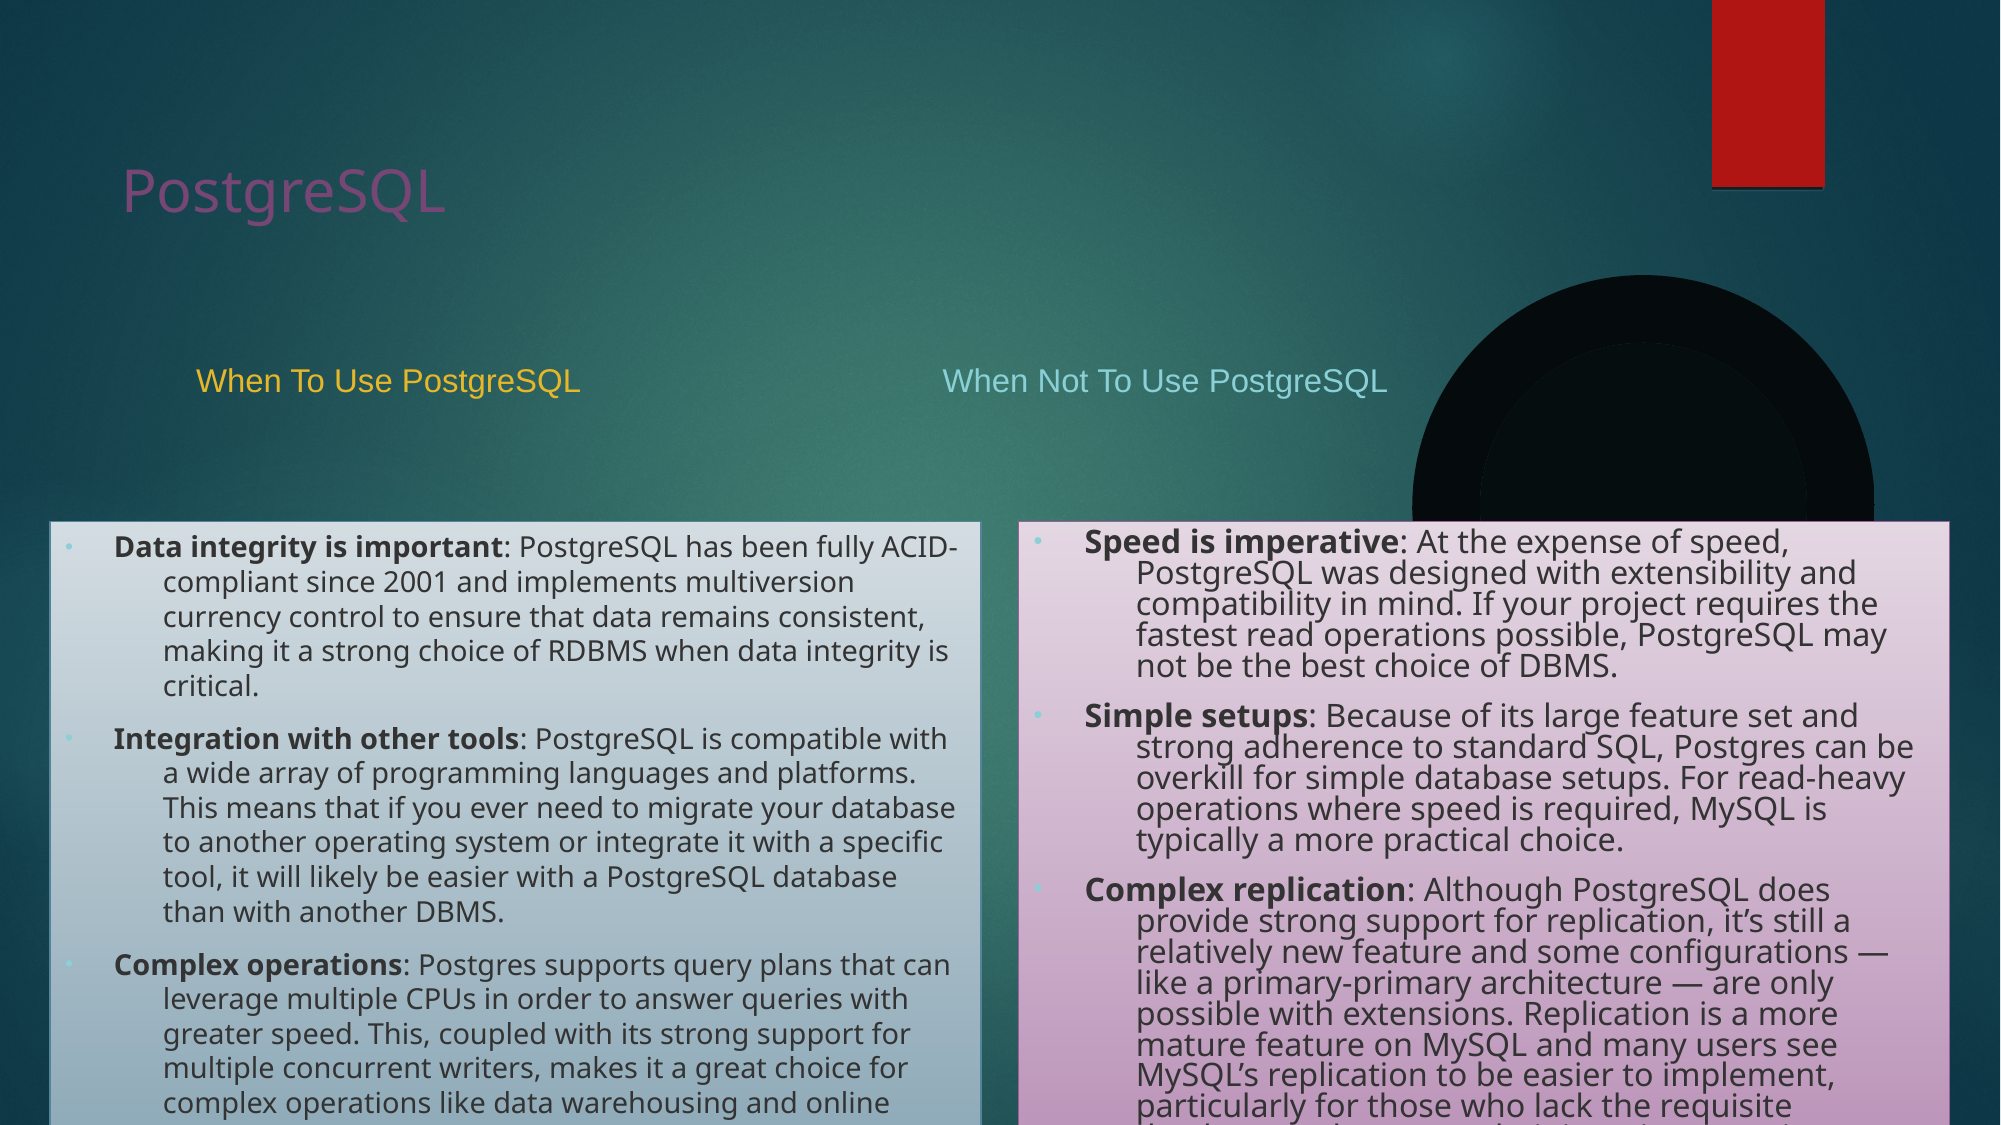

# PostgreSQL
When To Use PostgreSQL
When Not To Use PostgreSQL
Data integrity is important: PostgreSQL has been fully ACID-compliant since 2001 and implements multiversion currency control to ensure that data remains consistent, making it a strong choice of RDBMS when data integrity is critical.
Integration with other tools: PostgreSQL is compatible with a wide array of programming languages and platforms. This means that if you ever need to migrate your database to another operating system or integrate it with a specific tool, it will likely be easier with a PostgreSQL database than with another DBMS.
Complex operations: Postgres supports query plans that can leverage multiple CPUs in order to answer queries with greater speed. This, coupled with its strong support for multiple concurrent writers, makes it a great choice for complex operations like data warehousing and online transaction processing.
Speed is imperative: At the expense of speed, PostgreSQL was designed with extensibility and compatibility in mind. If your project requires the fastest read operations possible, PostgreSQL may not be the best choice of DBMS.
Simple setups: Because of its large feature set and strong adherence to standard SQL, Postgres can be overkill for simple database setups. For read-heavy operations where speed is required, MySQL is typically a more practical choice.
Complex replication: Although PostgreSQL does provide strong support for replication, it’s still a relatively new feature and some configurations — like a primary-primary architecture — are only possible with extensions. Replication is a more mature feature on MySQL and many users see MySQL’s replication to be easier to implement, particularly for those who lack the requisite database and system administration experience.